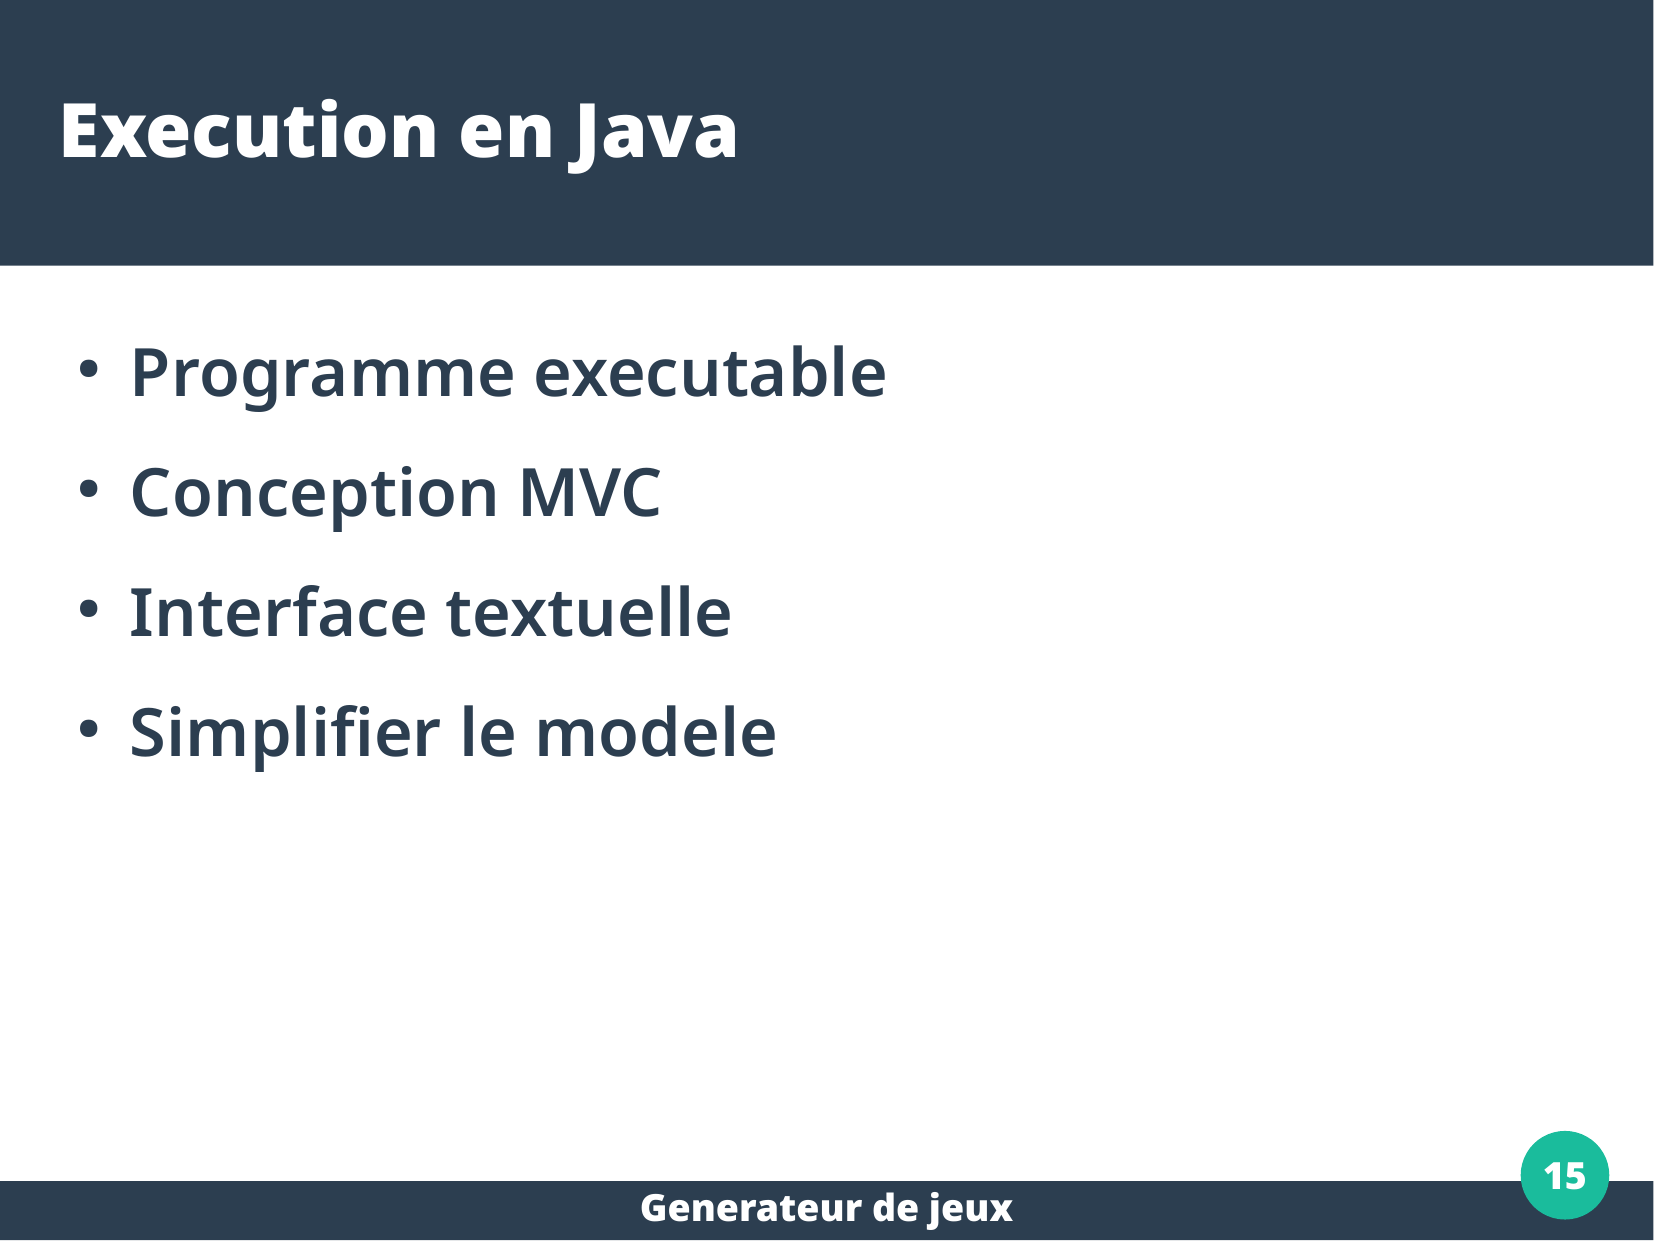

# Execution en Java
Programme executable
Conception MVC
Interface textuelle
Simplifier le modele
15
Generateur de jeux